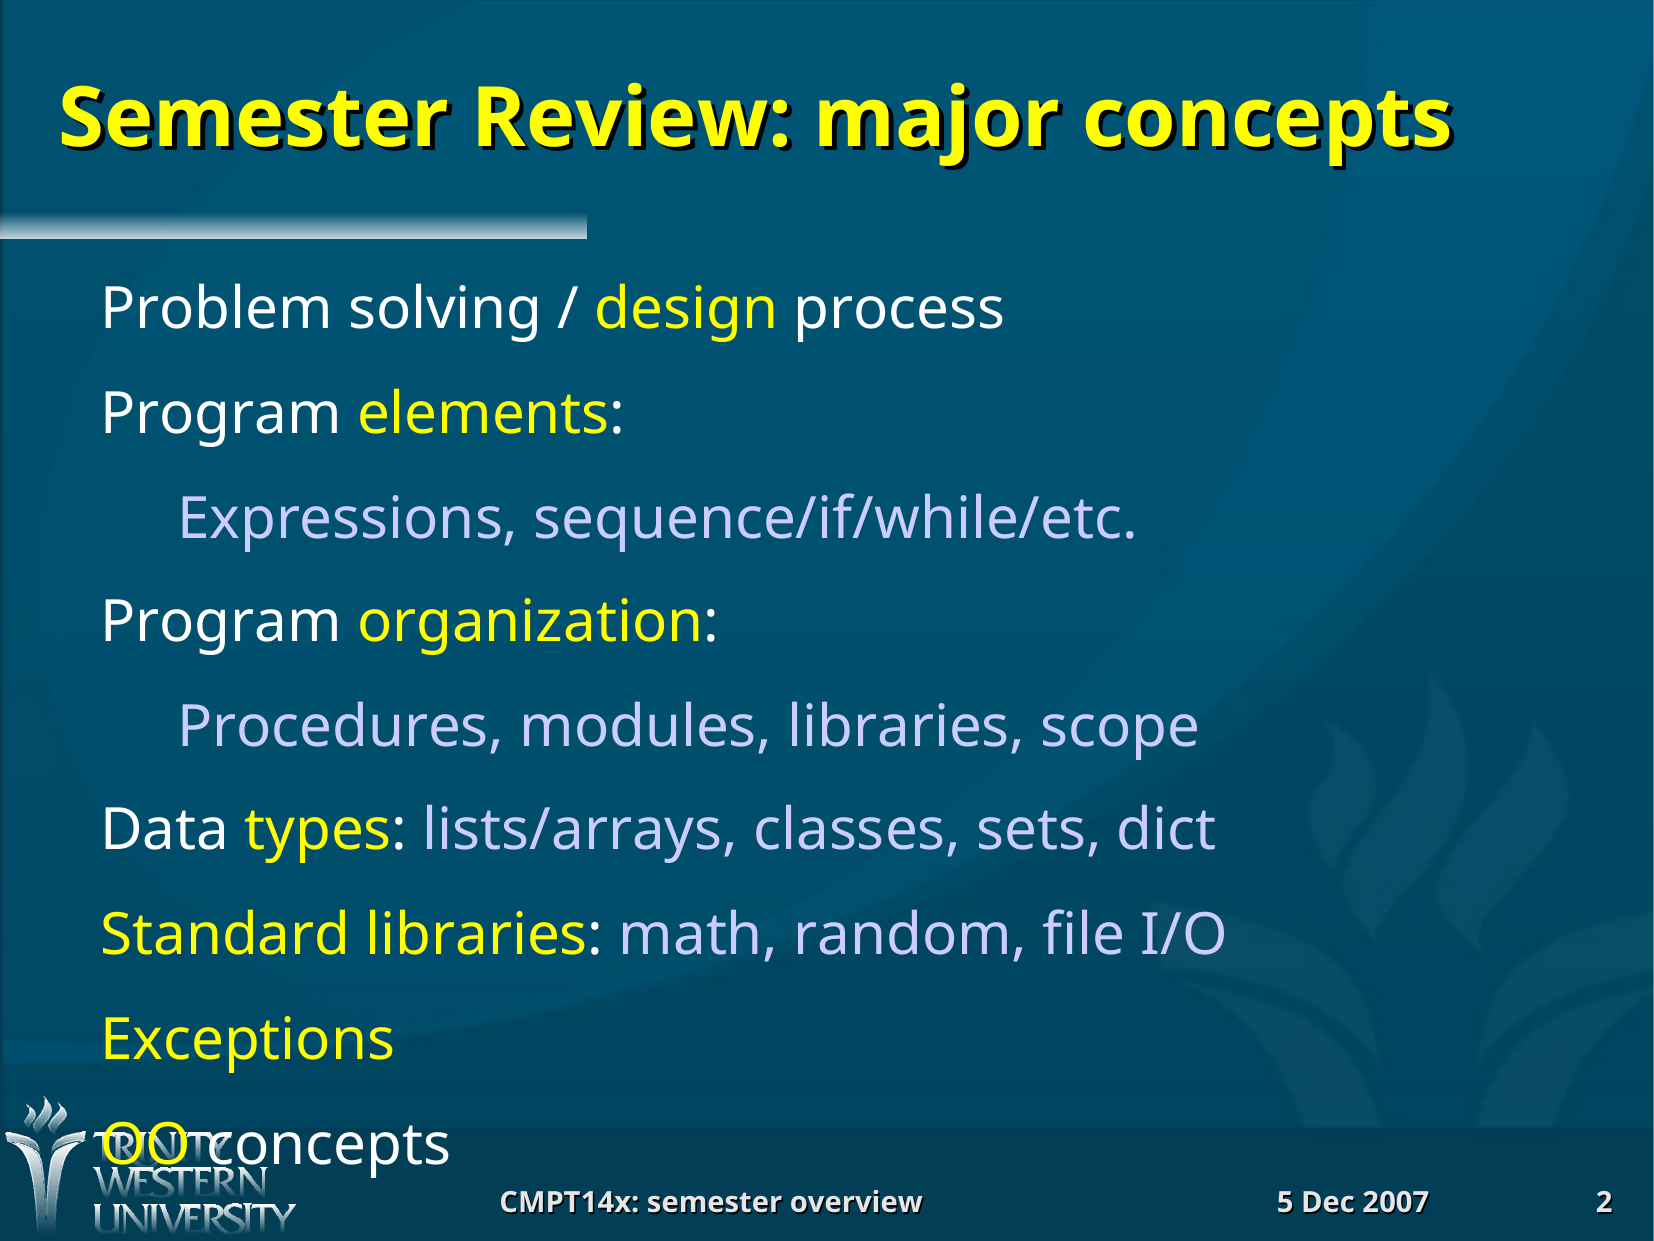

# Semester Review: major concepts
Problem solving / design process
Program elements:
Expressions, sequence/if/while/etc.
Program organization:
Procedures, modules, libraries, scope
Data types: lists/arrays, classes, sets, dict
Standard libraries: math, random, file I/O
Exceptions
OO concepts
CMPT14x: semester overview
5 Dec 2007
2